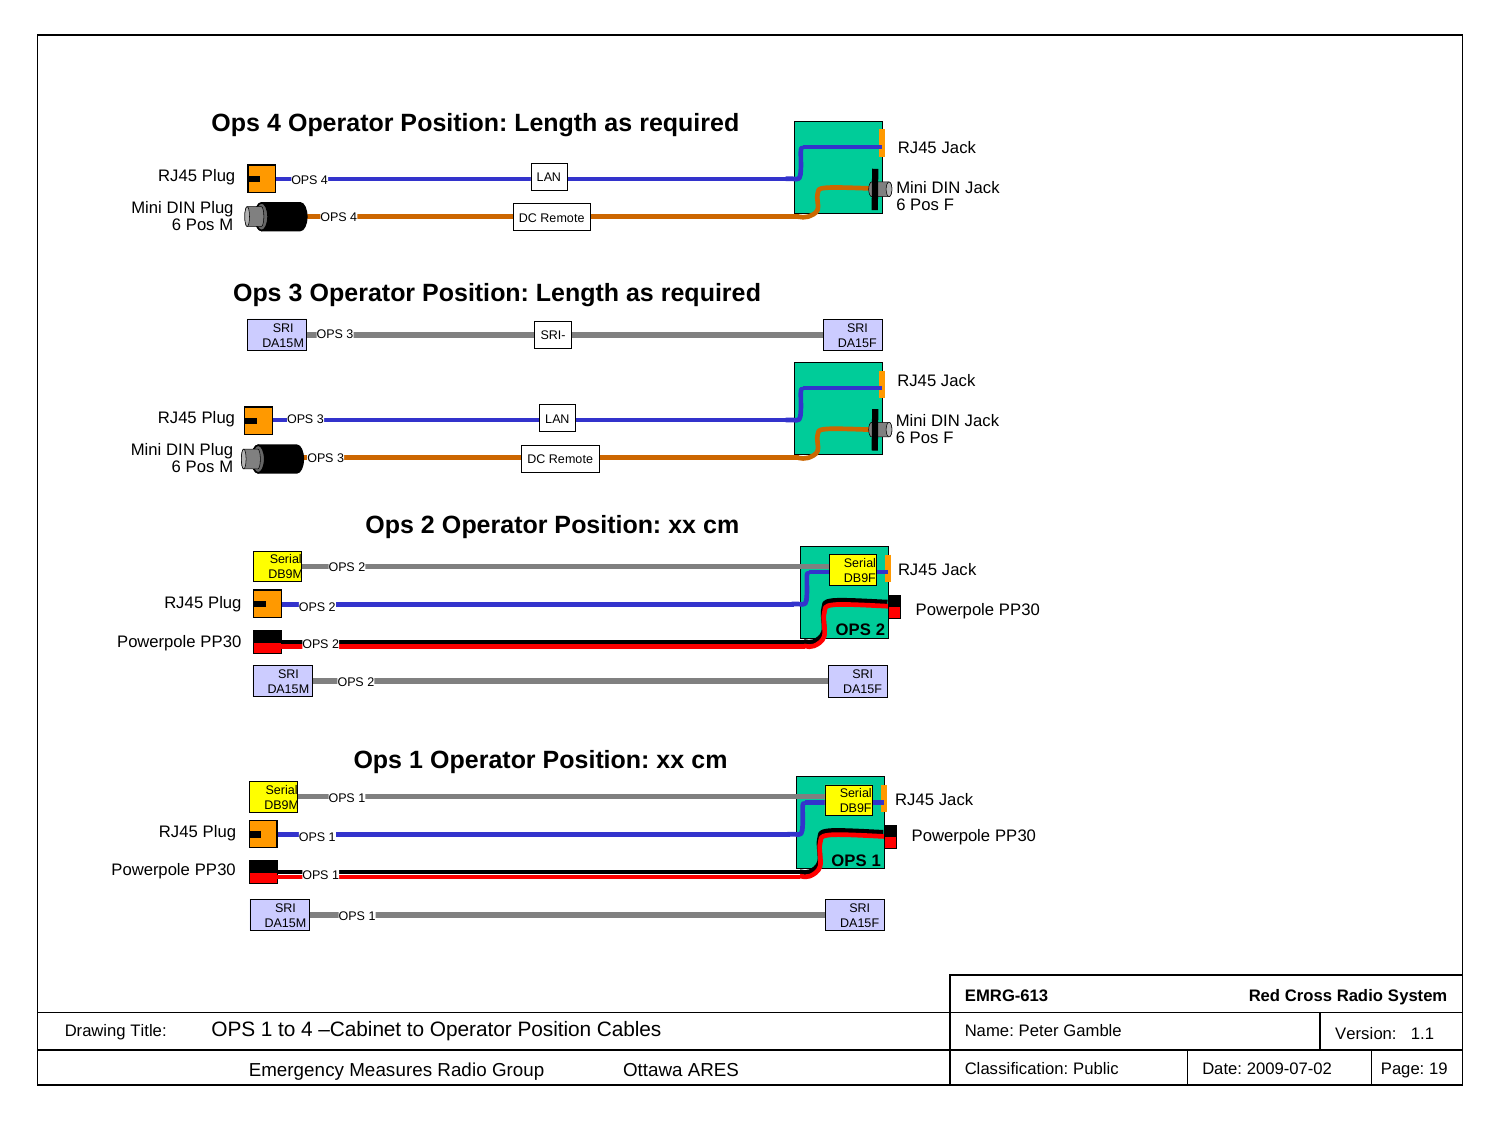

Ops 4 Operator Position: Length as required
RJ45 Jack
RJ45 Plug
LAN
OPS 4
Mini DIN Jack
6 Pos F
Mini DIN Plug
6 Pos M
DC Remote
OPS 4
Ops 3 Operator Position: Length as required
SRI
DA15M
SRI
DA15F
SRI-
OPS 3
RJ45 Jack
RJ45 Plug
LAN
Mini DIN Jack
6 Pos F
OPS 3
Mini DIN Plug
6 Pos M
DC Remote
OPS 3
Ops 2 Operator Position: xx cm
Serial
DB9M
RJ45 Jack
Serial
DB9F
OPS 2
RJ45 Plug
Powerpole PP30
OPS 2
OPS 2
Powerpole PP30
OPS 2
SRI
DA15M
SRI
DA15F
OPS 2
Ops 1 Operator Position: xx cm
Serial
DB9M
RJ45 Jack
Serial
DB9F
OPS 1
RJ45 Plug
Powerpole PP30
OPS 1
OPS 1
Powerpole PP30
OPS 1
SRI
DA15M
SRI
DA15F
OPS 1
OPS 1 to 4 –Cabinet to Operator Position Cables
Emergency Measures Radio Group Ottawa ARES
Page: